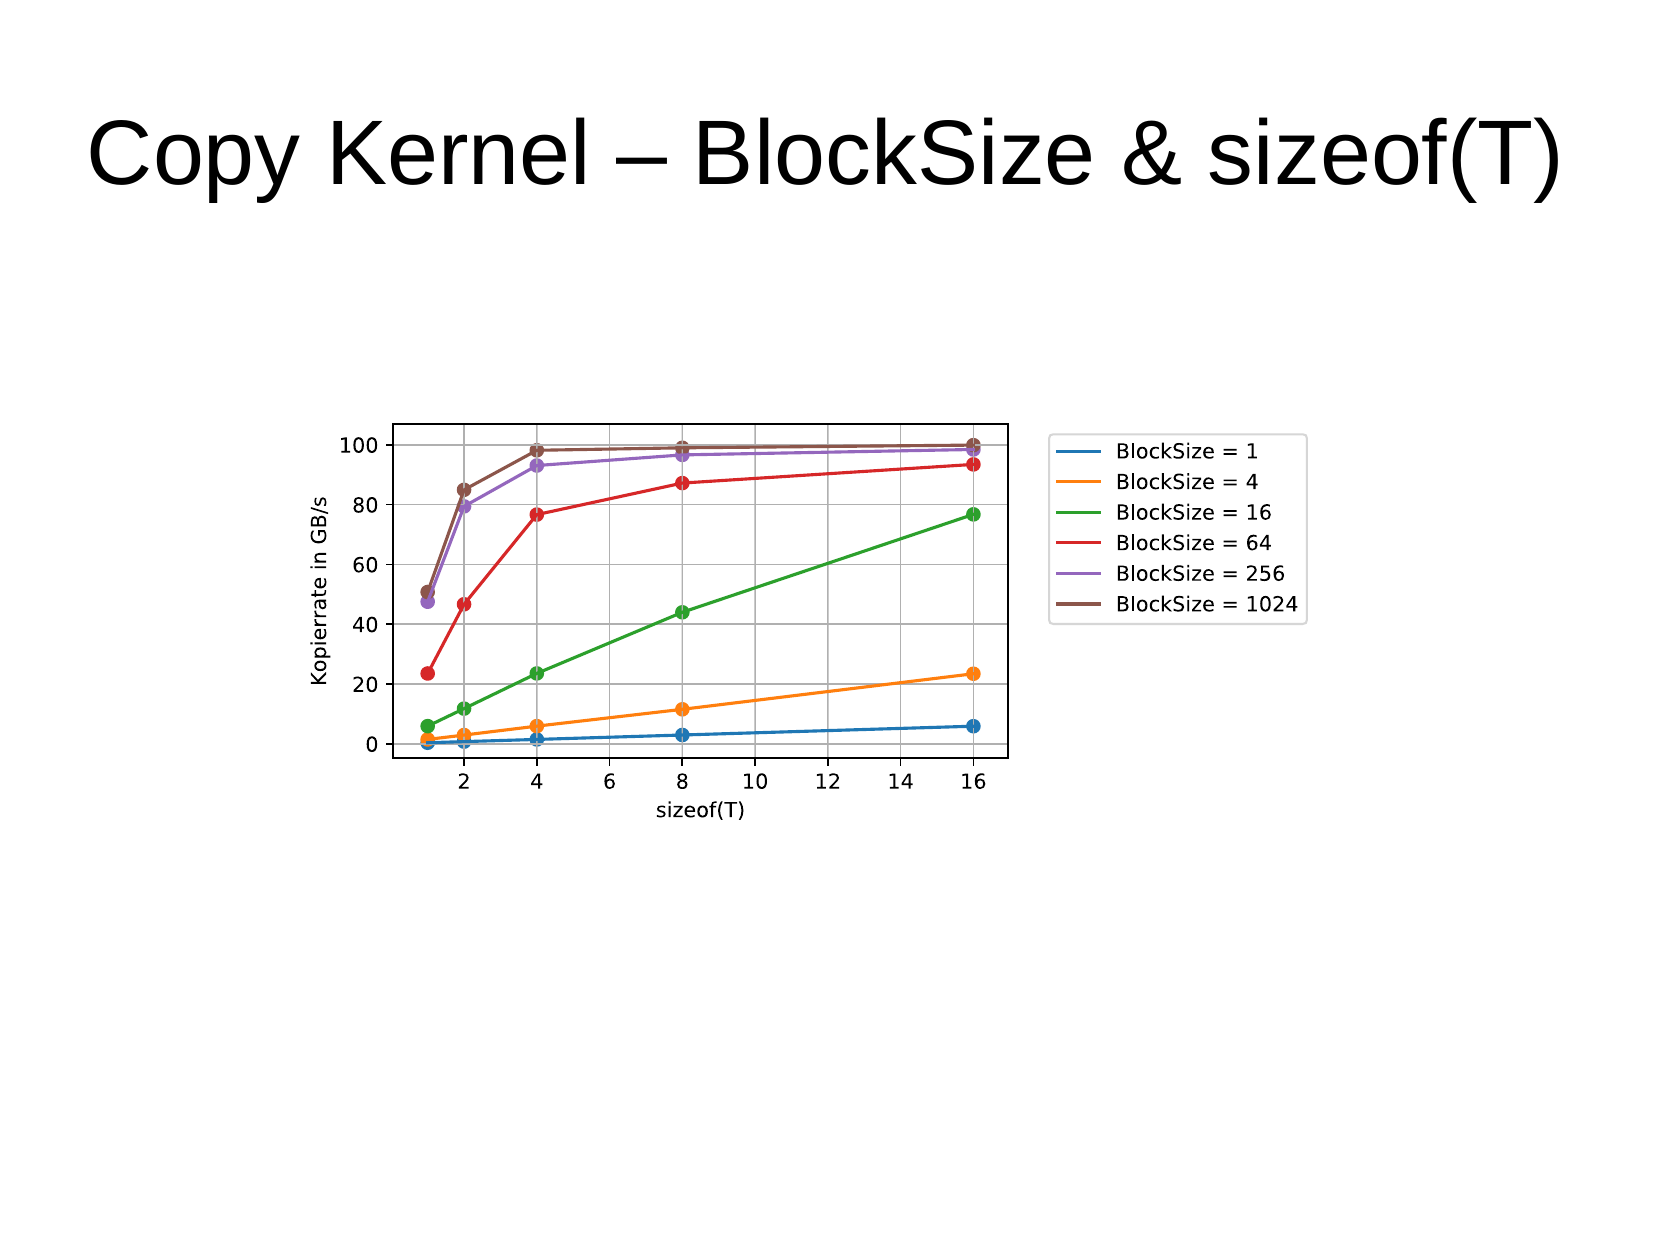

# Copy Kernel – BlockSize & sizeof(T)